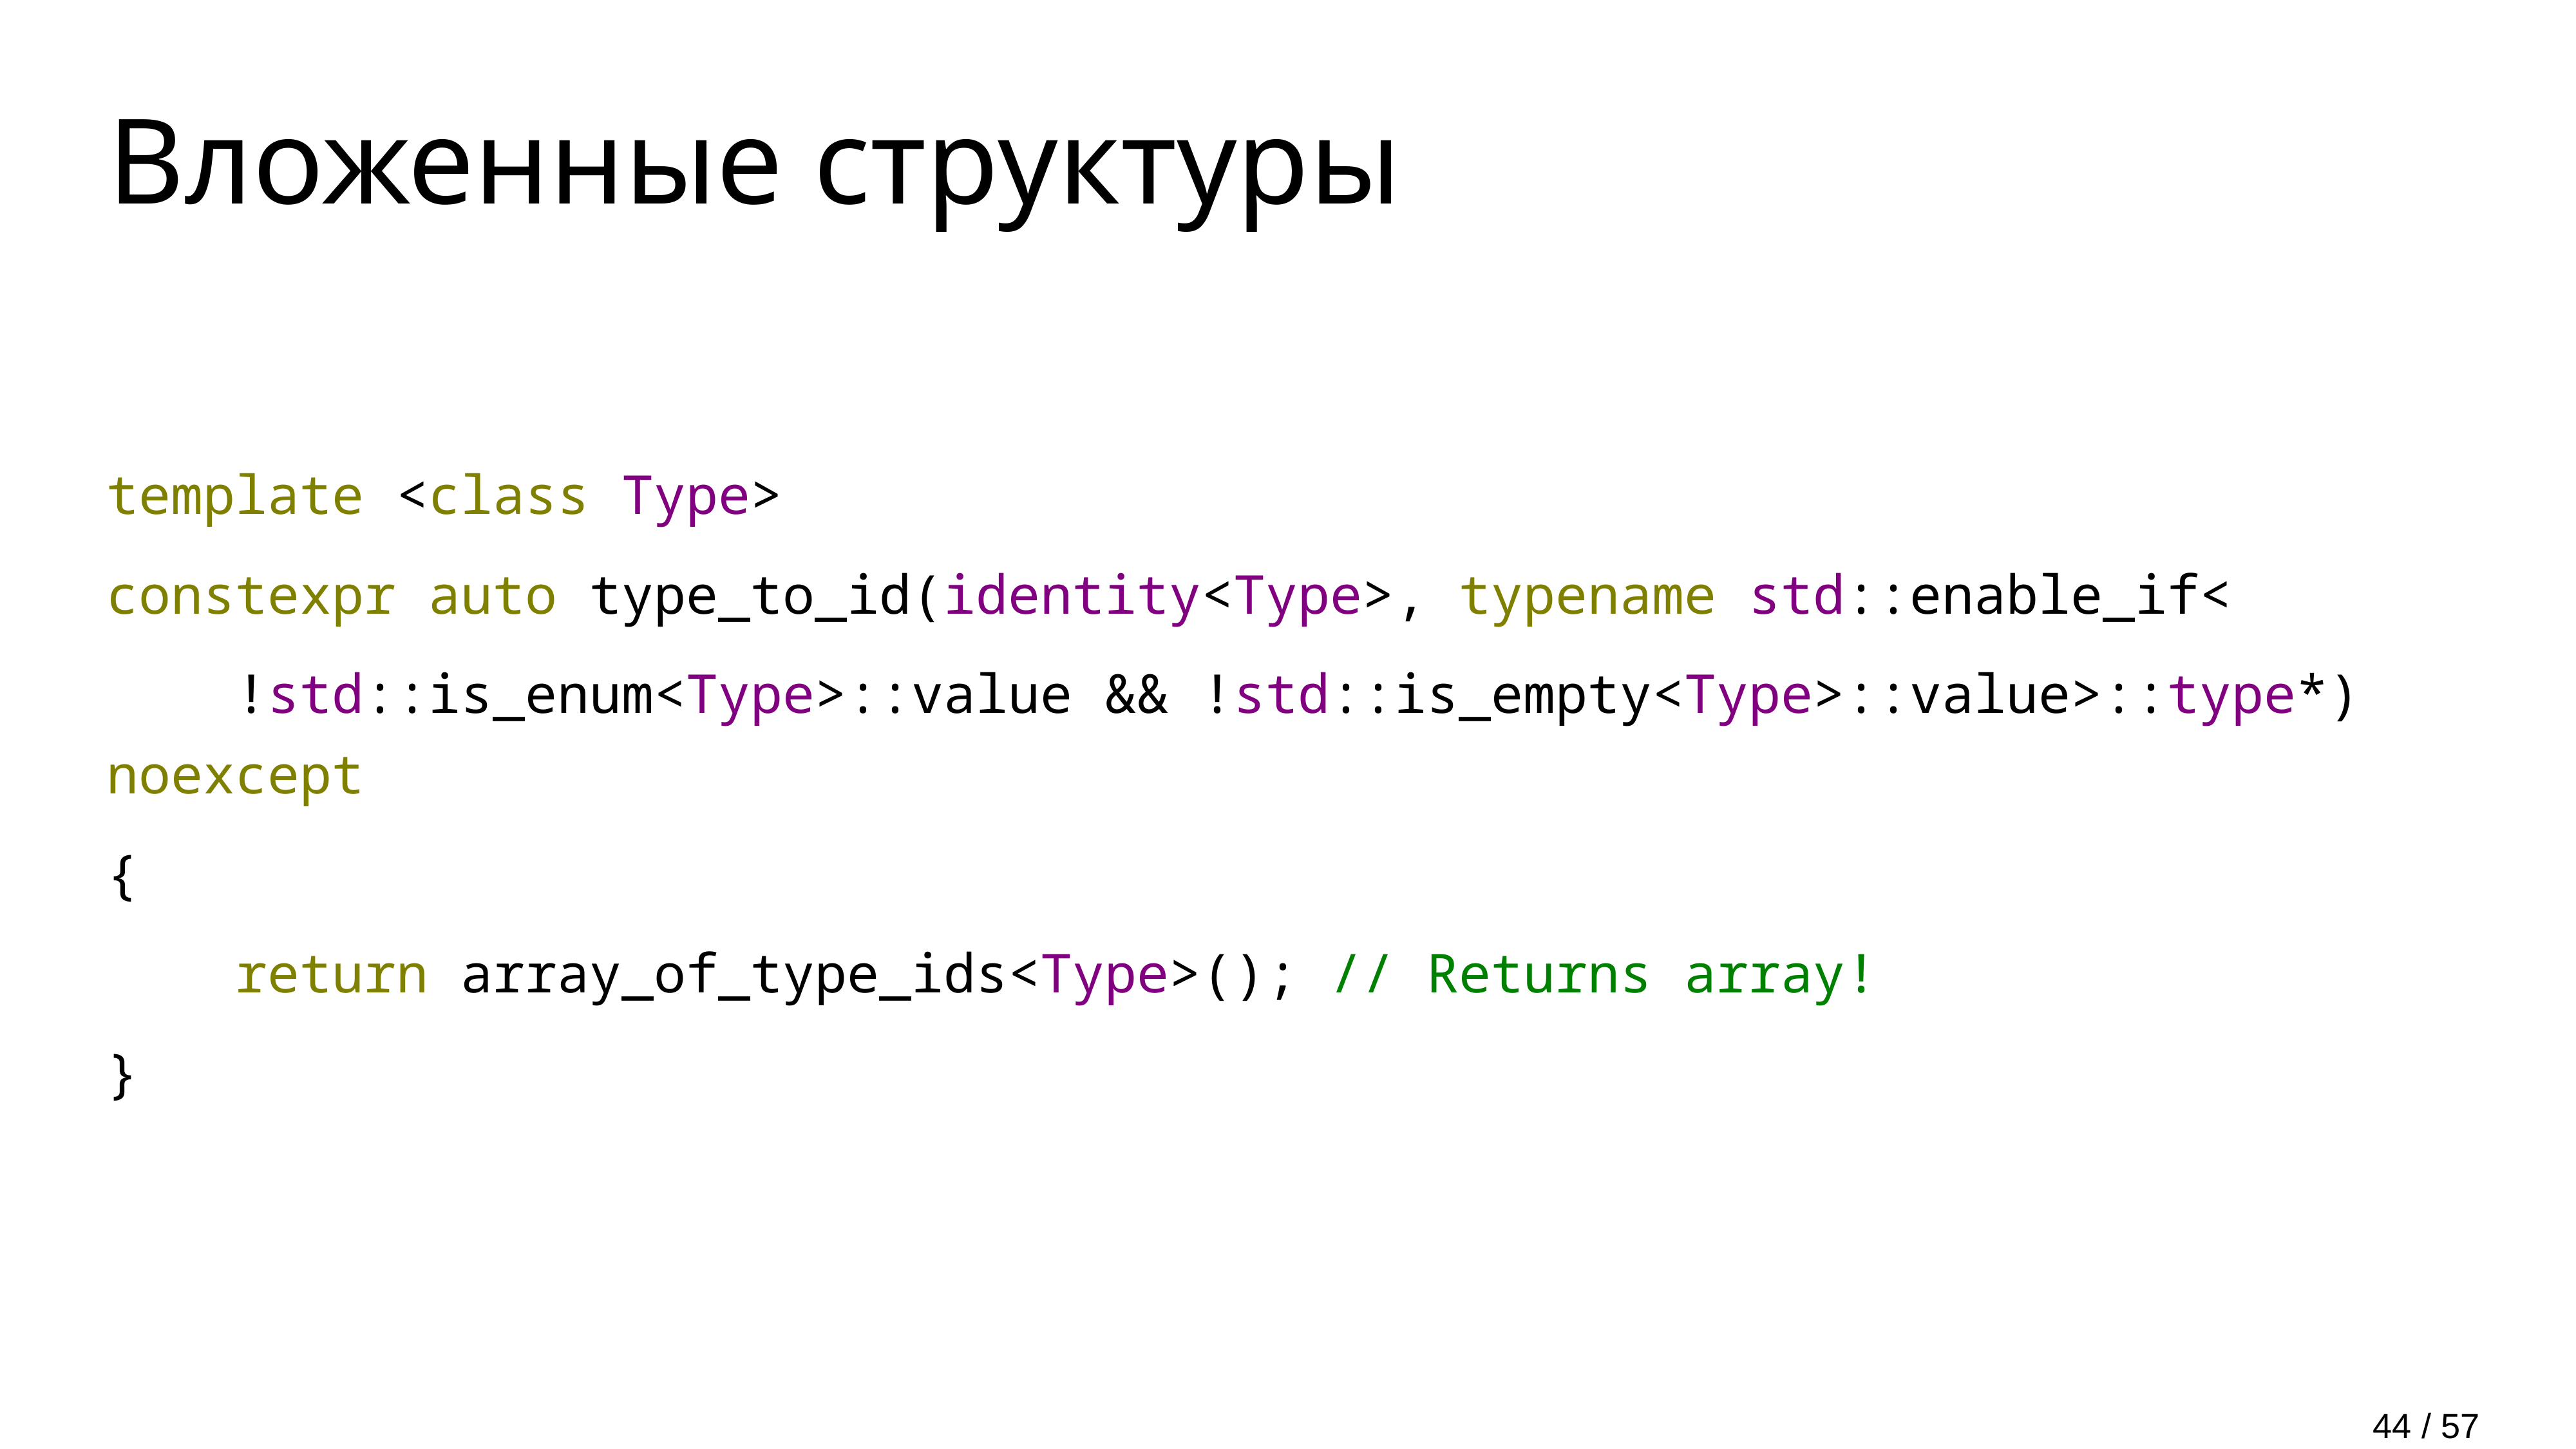

# Вложенные структуры
template <class Type>
constexpr auto type_to_id(identity<Type>, typename std::enable_if<
 !std::is_enum<Type>::value && !std::is_empty<Type>::value>::type*) noexcept
{
 return array_of_type_ids<Type>(); // Returns array!
}